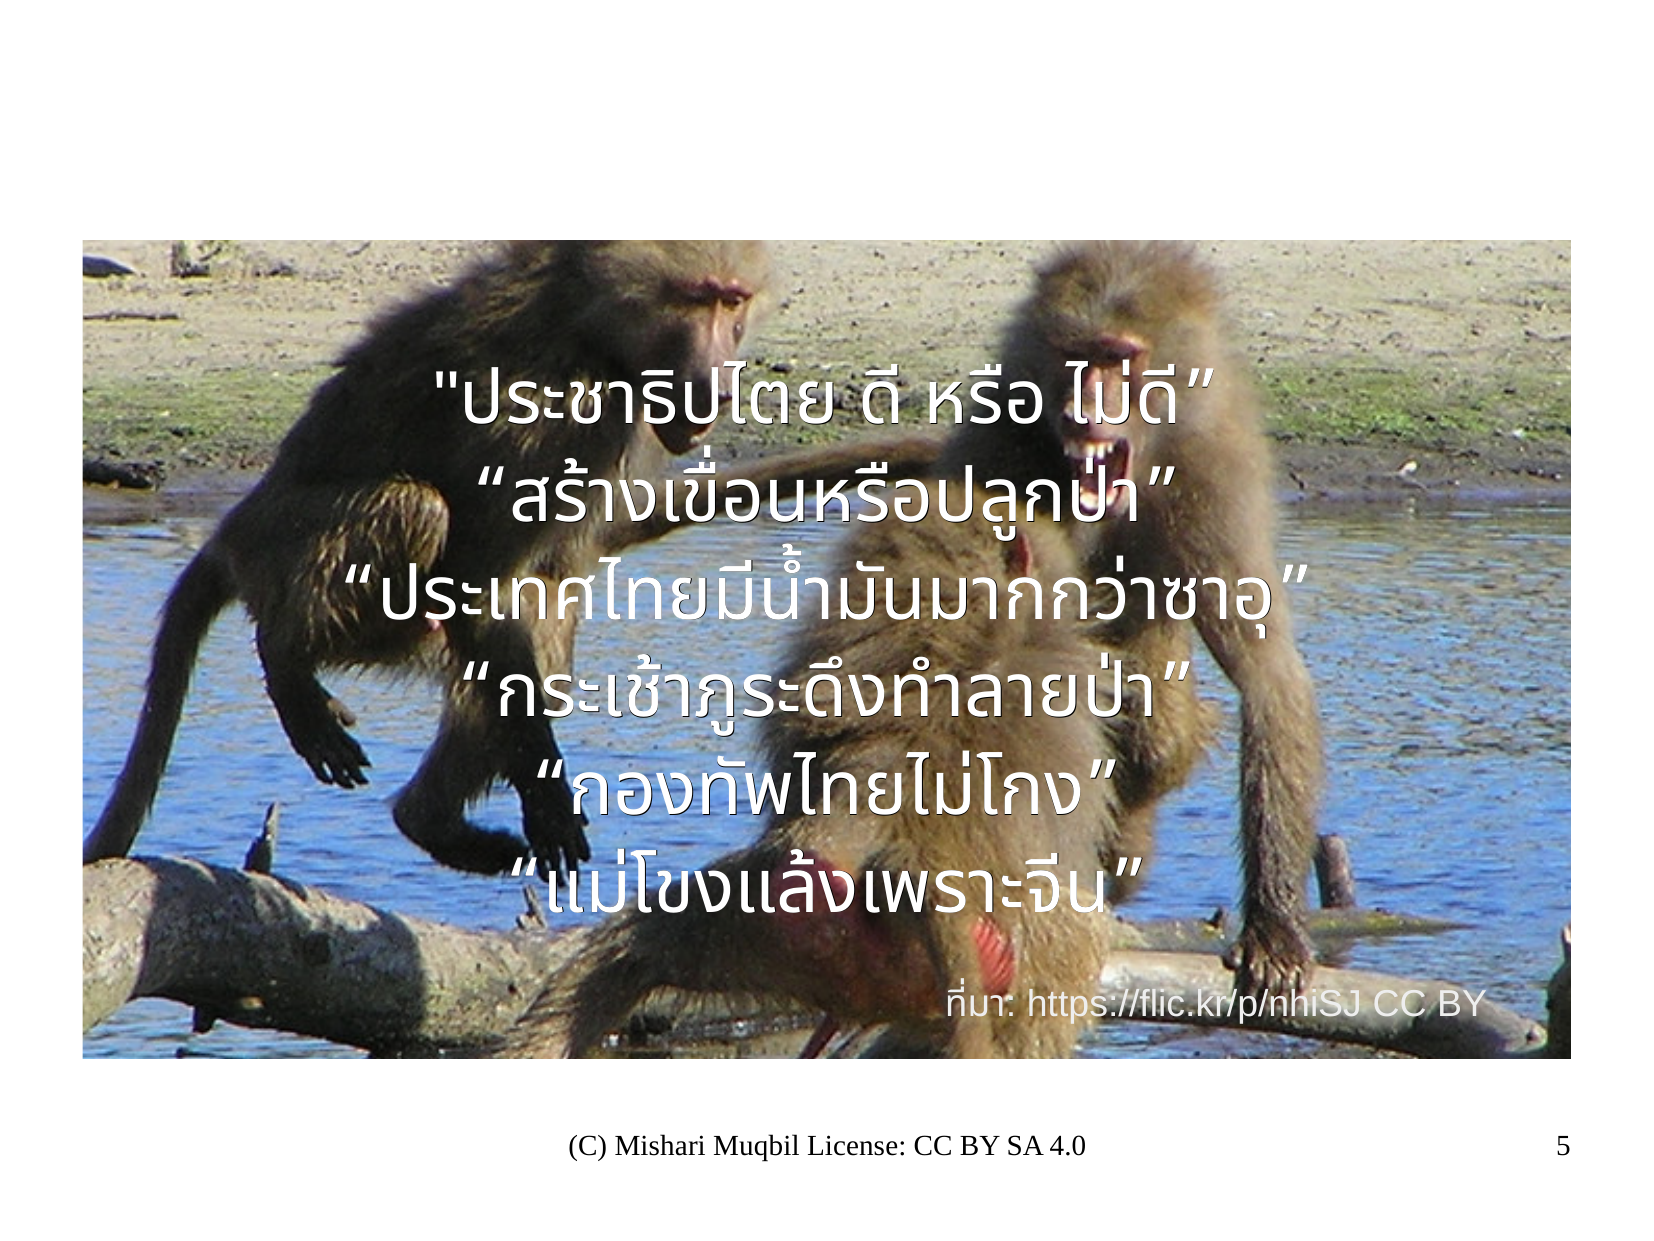

#
"ประชาธิปไตย ดี หรือ ไม่ดี”
“สร้างเขื่อนหรือปลูกป่า”
“ประเทศไทยมีน้ำมันมากกว่าซาอุ”
“กระเช้าภูระดึงทำลายป่า”
“กองทัพไทยไม่โกง”
“แม่โขงแล้งเพราะจีน”
ที่มา: https://flic.kr/p/nhiSJ CC BY
(C) Mishari Muqbil License: CC BY SA 4.0
5